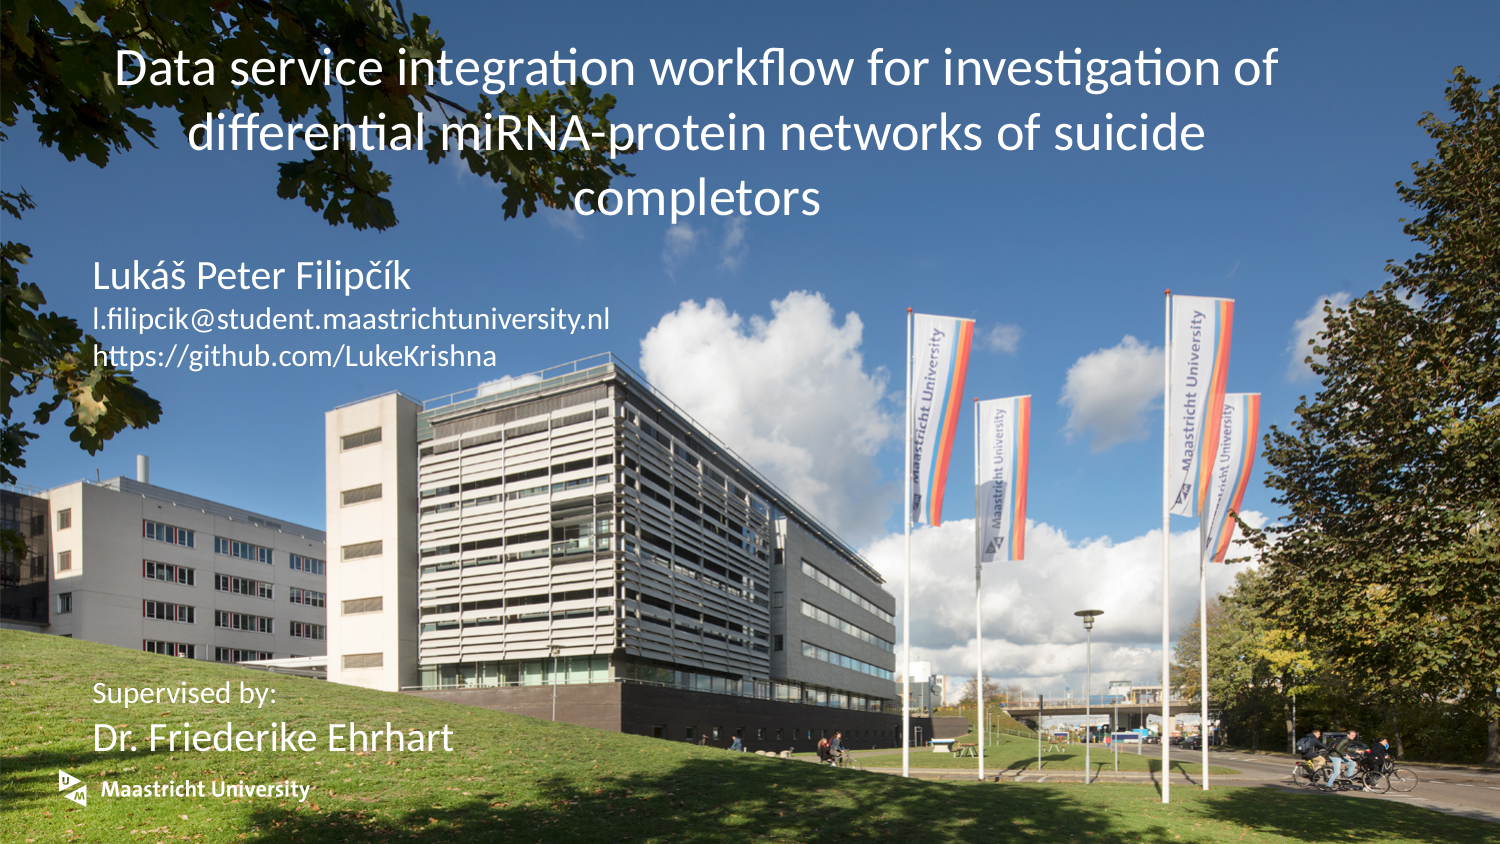

# Data service integration workflow for investigation of differential miRNA-protein networks of suicide completors
Lukáš Peter Filipčík
l.filipcik@student.maastrichtuniversity.nl
https://github.com/LukeKrishna
Supervised by:
Dr. Friederike Ehrhart